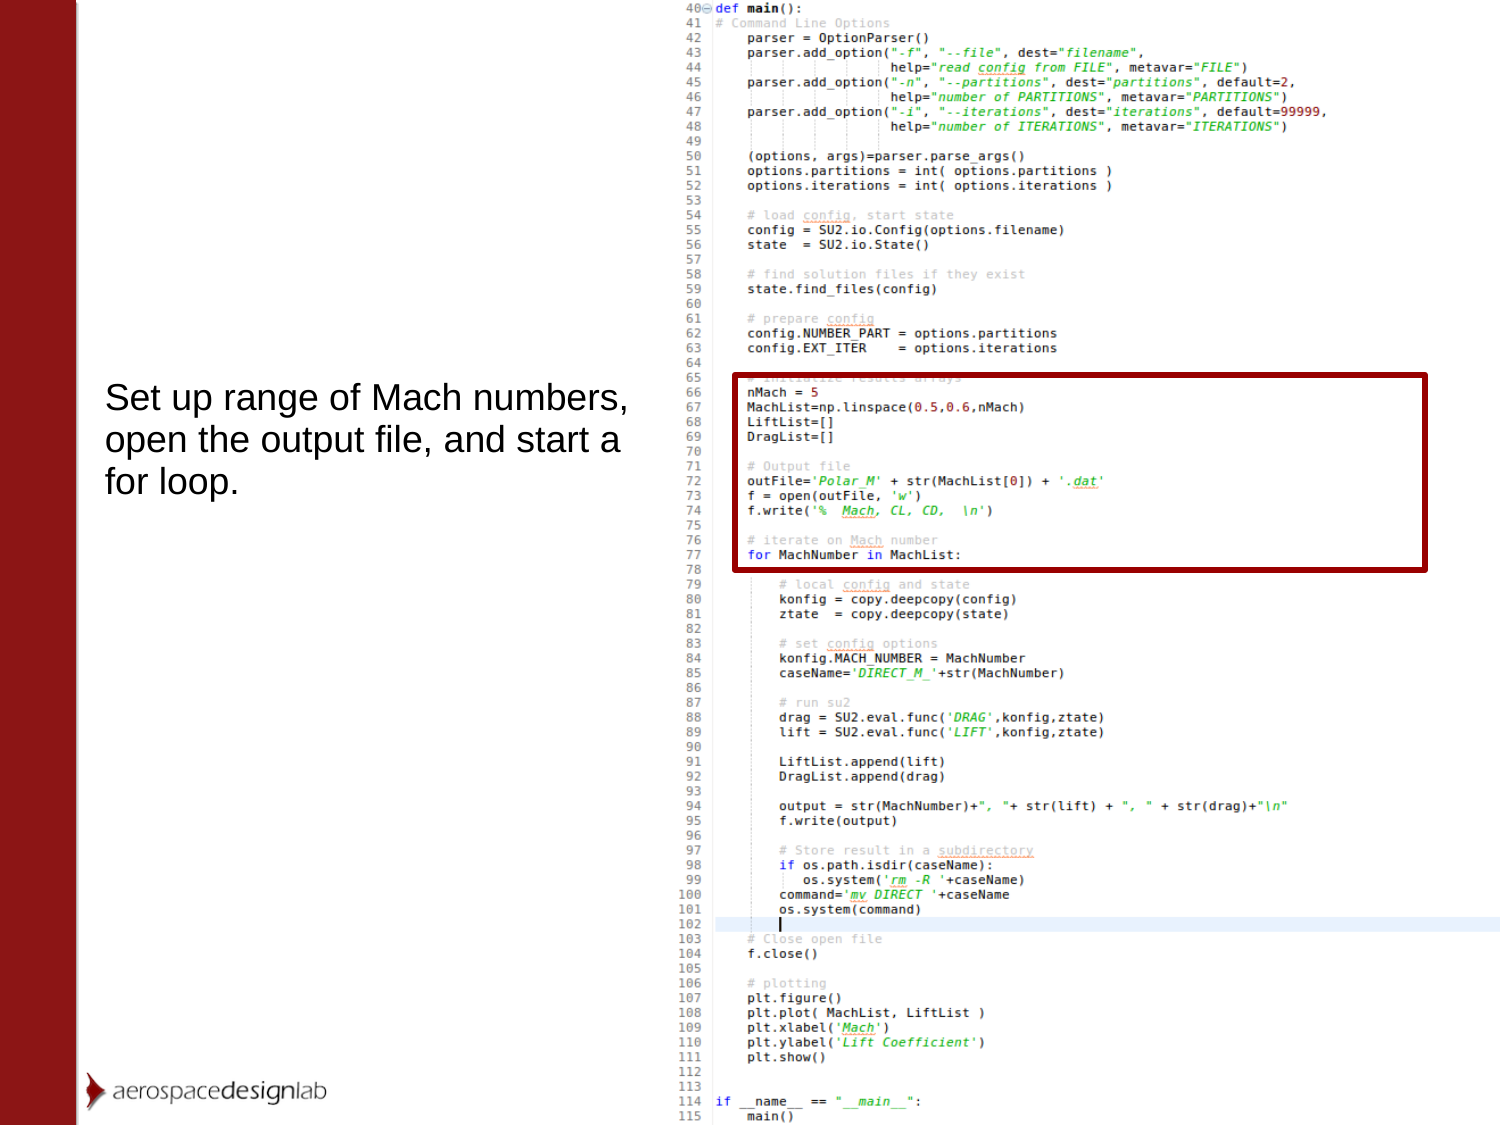

Set up range of Mach numbers, open the output file, and start a for loop.